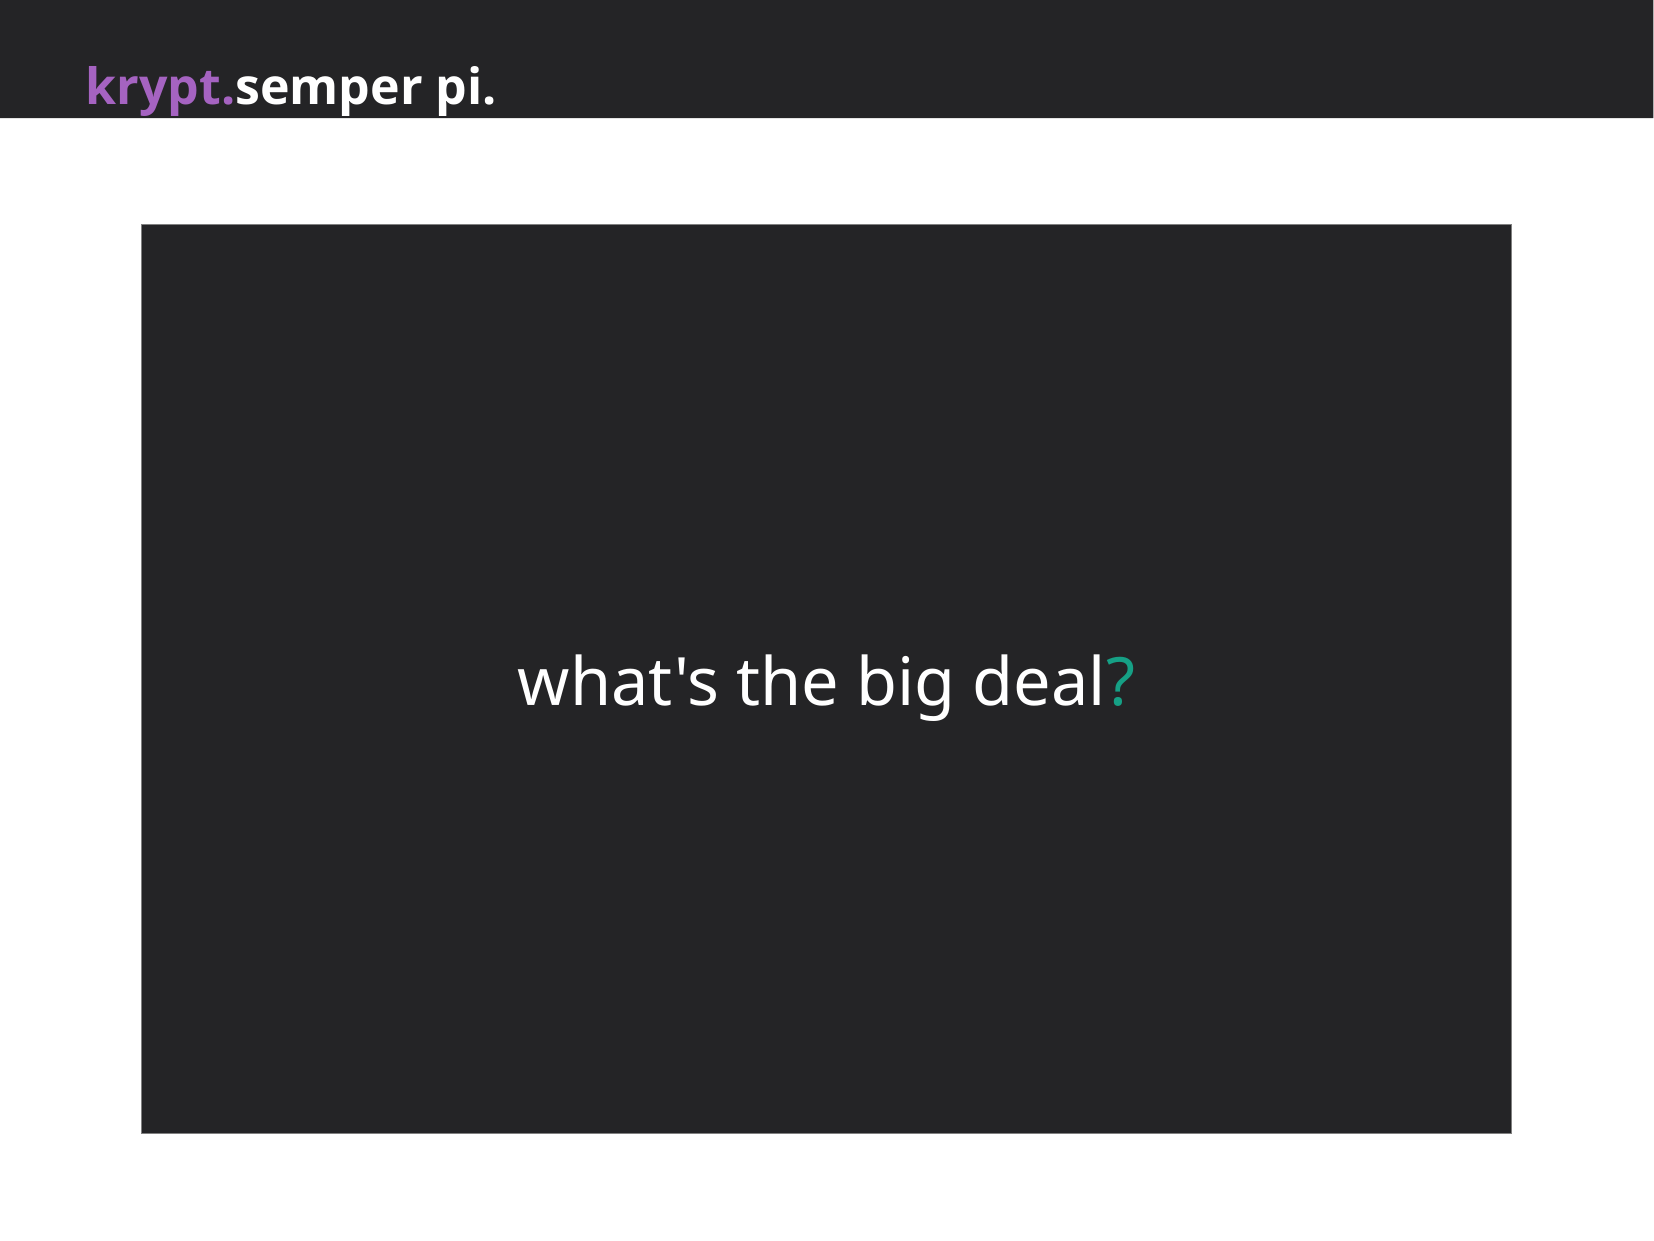

krypt.semper pi.
what's the big deal?
krypt first of all is a framework